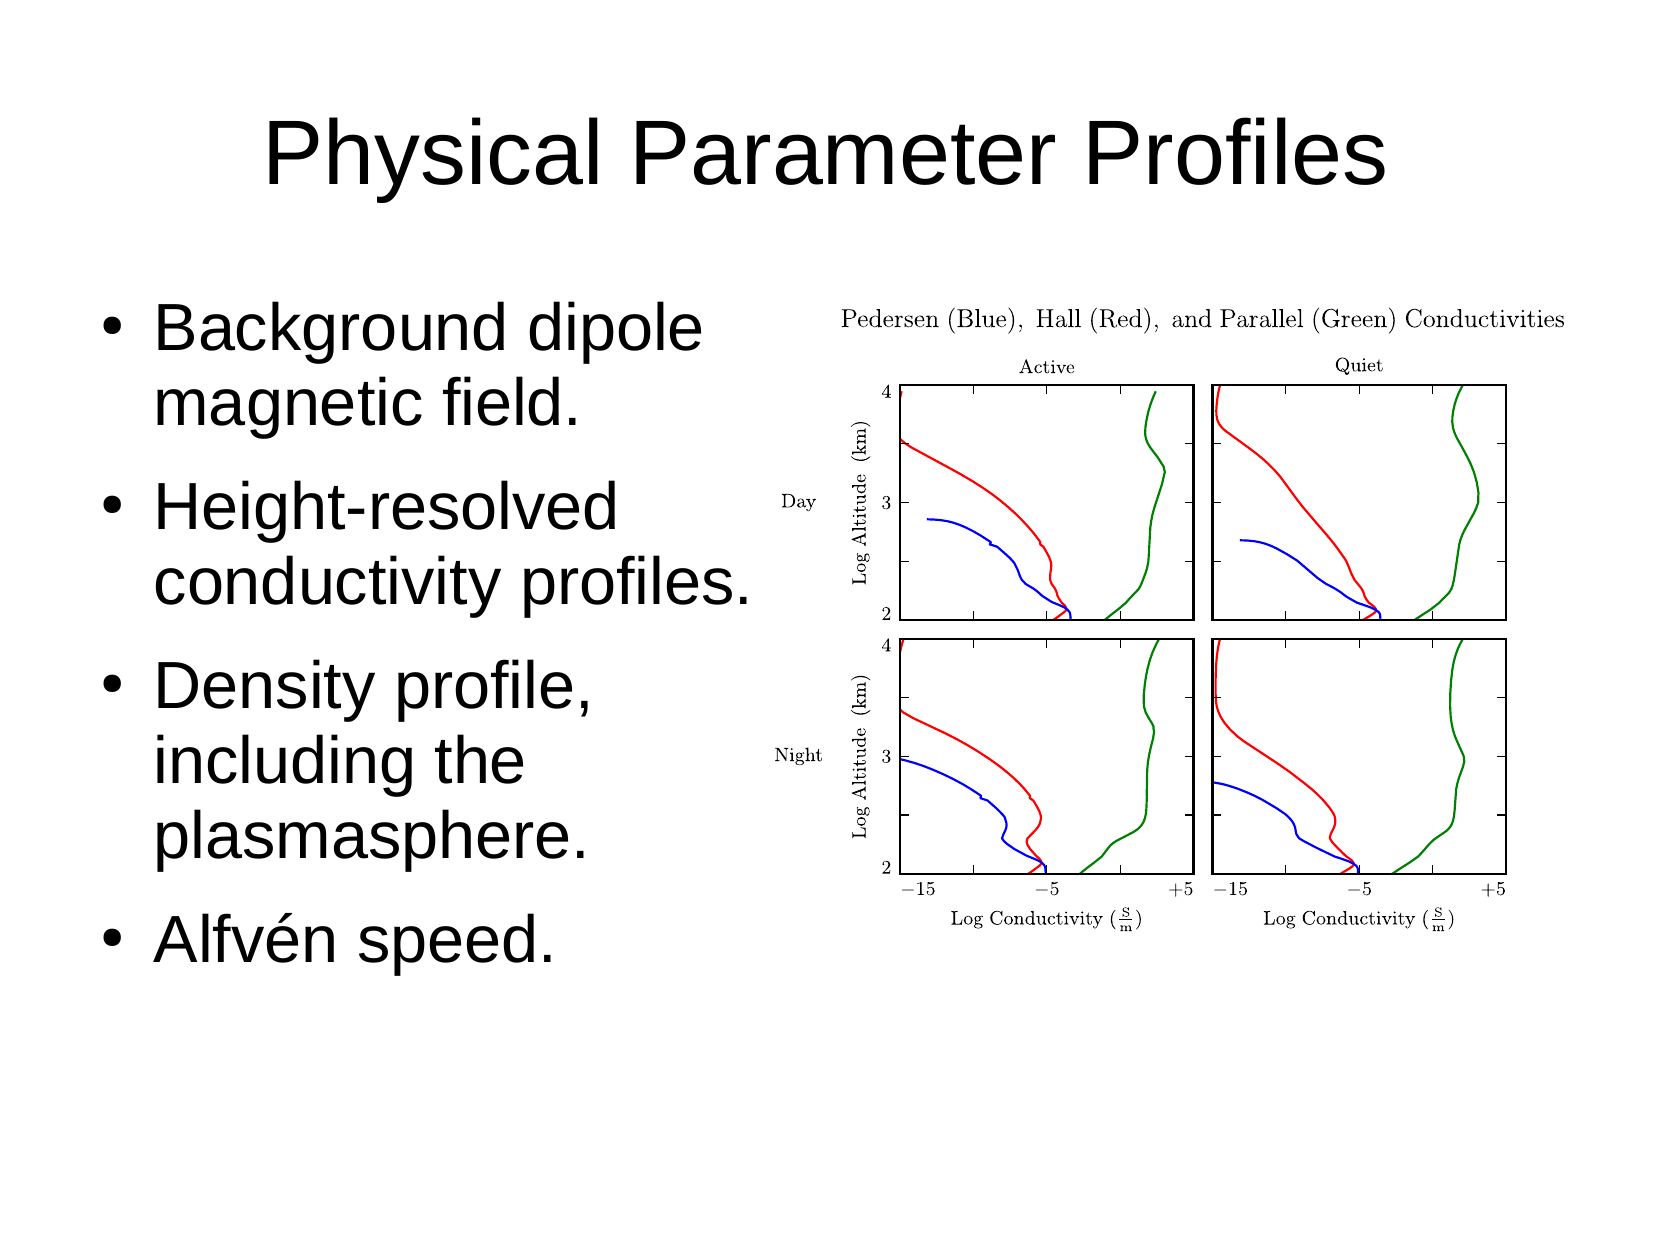

# Physical Parameter Profiles
Background dipole magnetic field.
Height-resolved conductivity profiles.
Density profile, including the plasmasphere.
Alfvén speed.